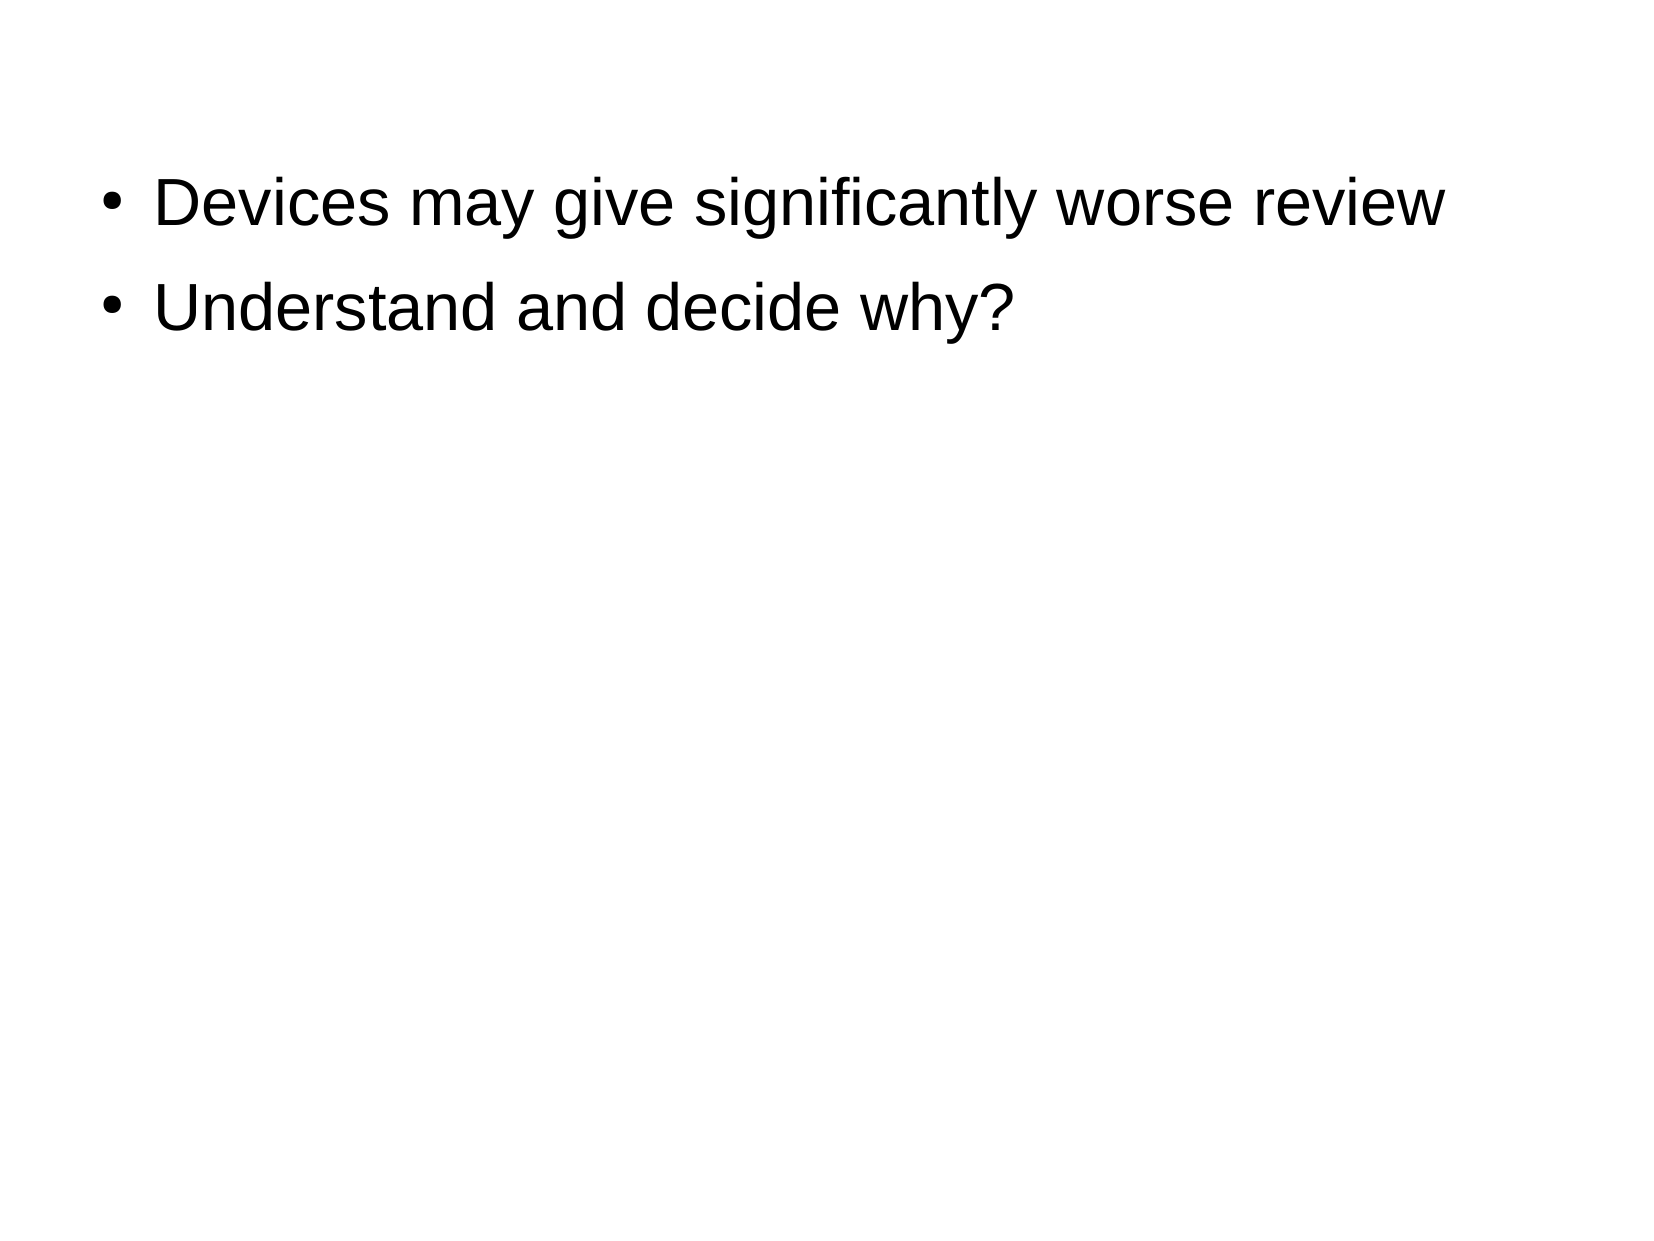

# Devices may give significantly worse review
Understand and decide why?